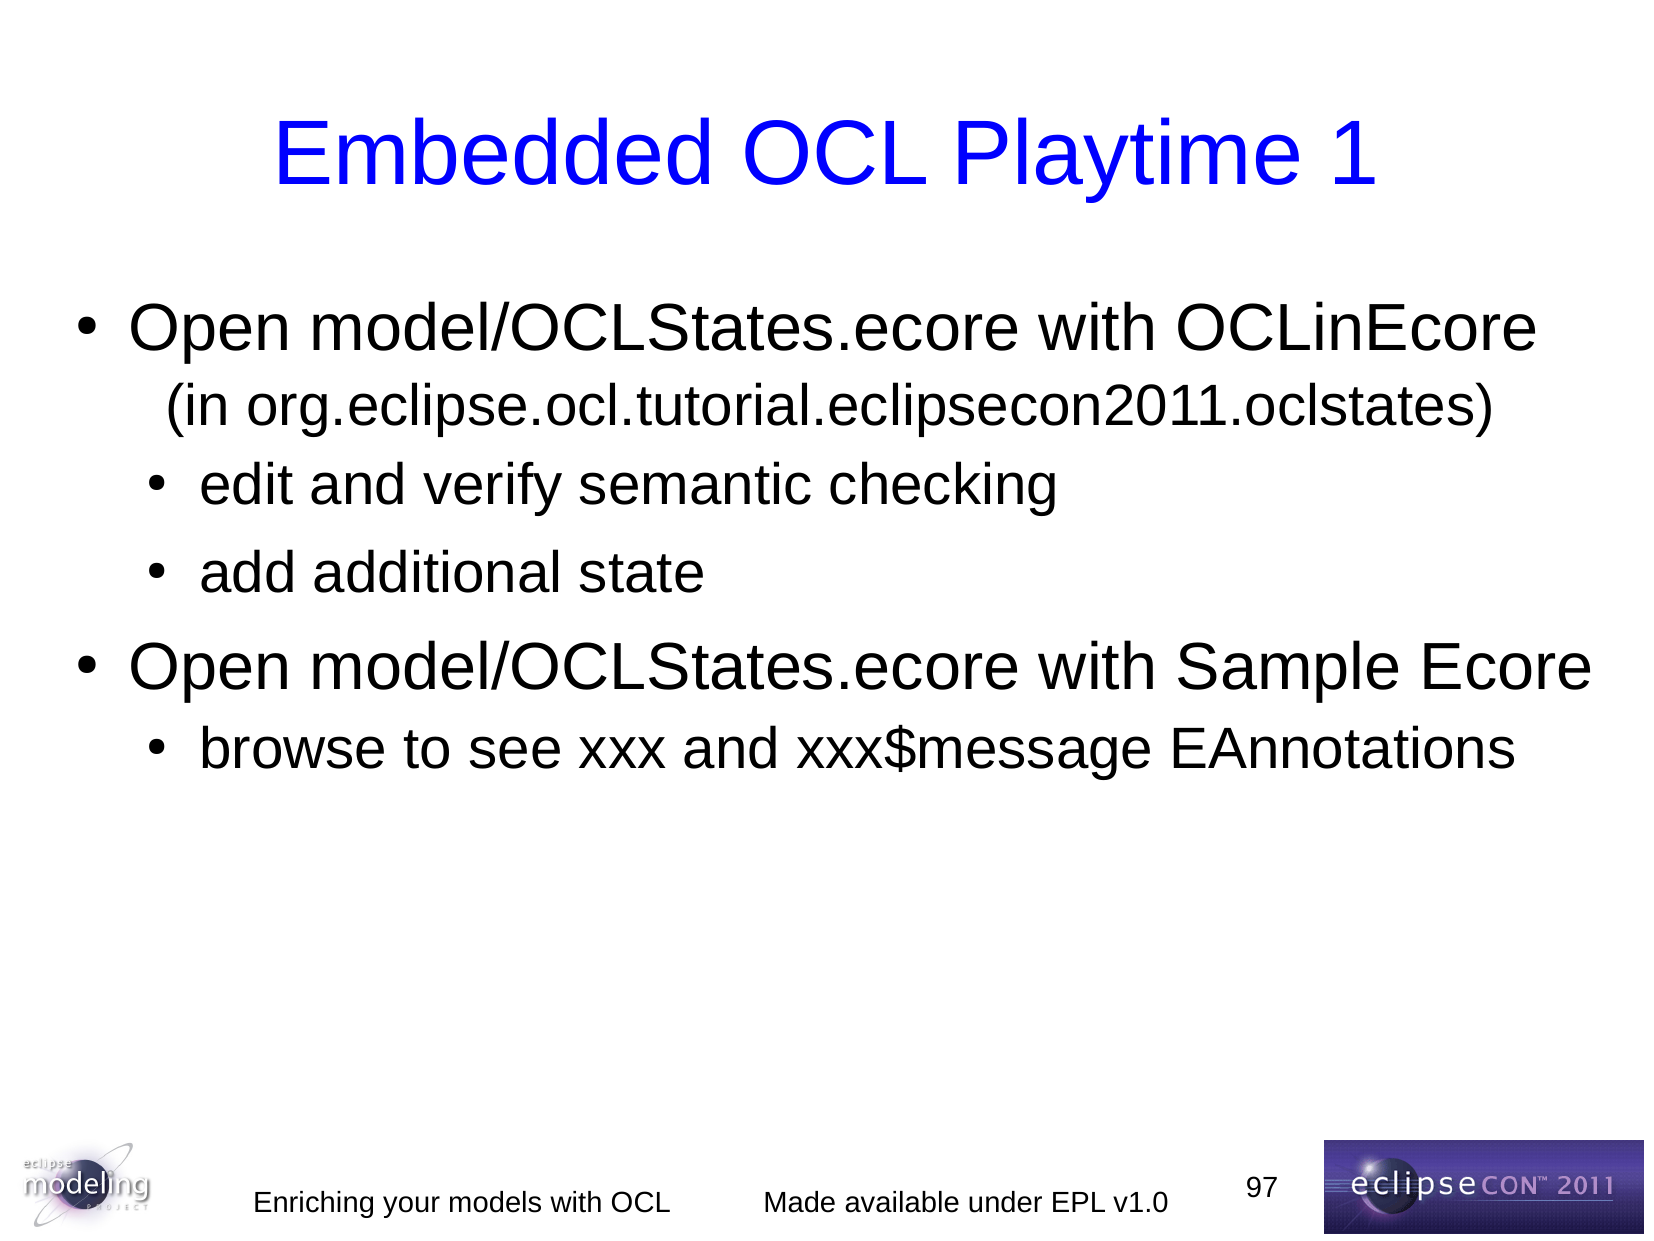

# Embedded OCL Playtime 1
Open model/OCLStates.ecore with OCLinEcore
 (in org.eclipse.ocl.tutorial.eclipsecon2011.oclstates)
edit and verify semantic checking
add additional state
Open model/OCLStates.ecore with Sample Ecore
browse to see xxx and xxx$message EAnnotations
97
Enriching your models with OCL